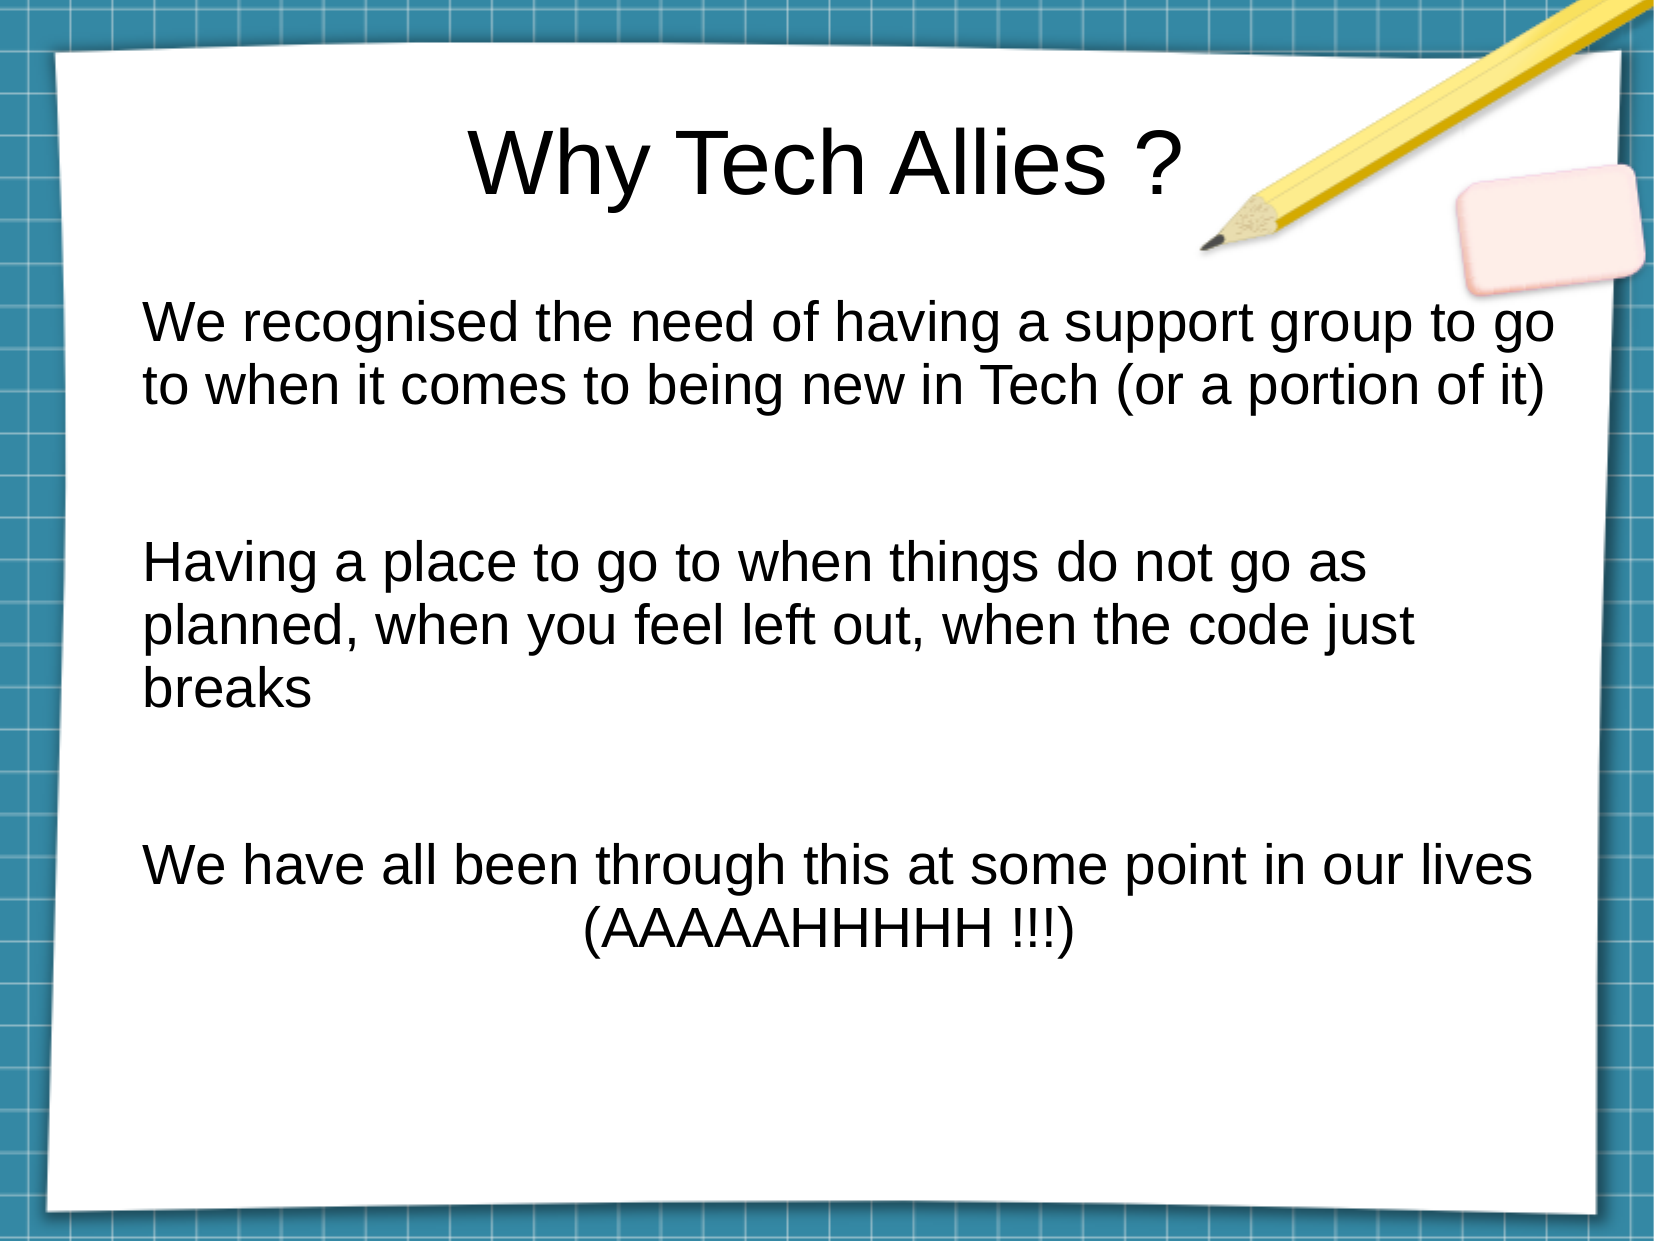

# Why Tech Allies ?
We recognised the need of having a support group to go to when it comes to being new in Tech (or a portion of it)
Having a place to go to when things do not go as planned, when you feel left out, when the code just breaks
We have all been through this at some point in our lives 							 		 	 			 			(AAAAAHHHHH !!!)